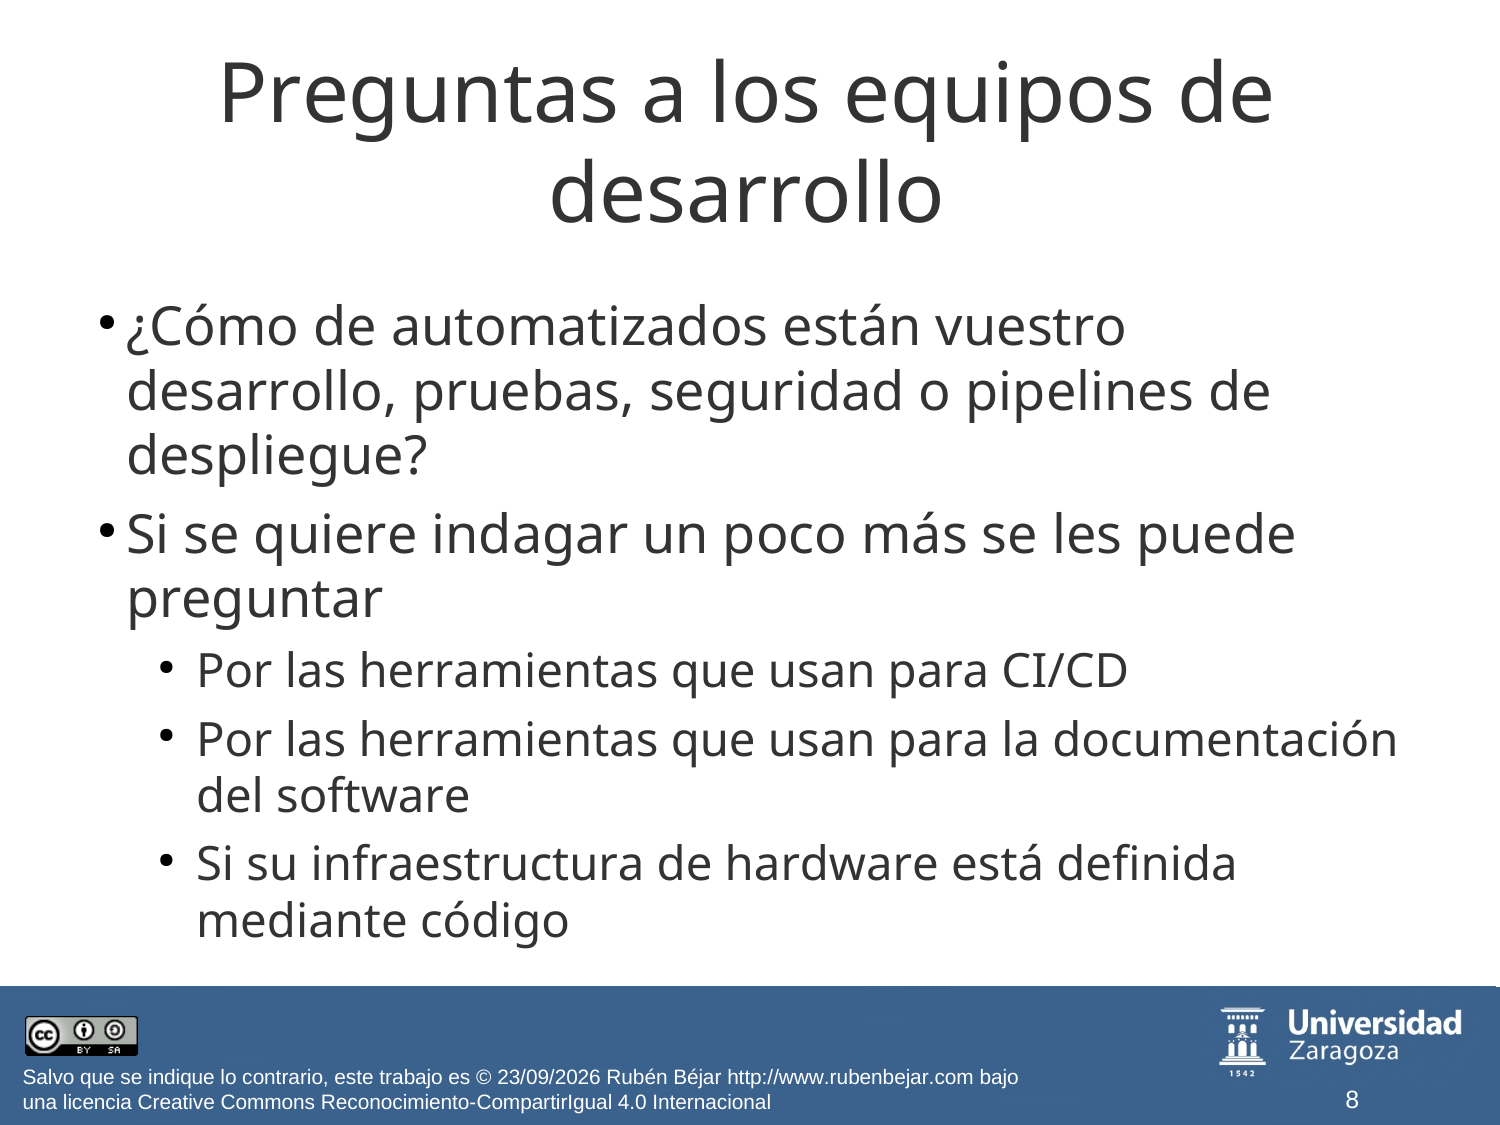

# Preguntas a los equipos de desarrollo
¿Cómo de automatizados están vuestro desarrollo, pruebas, seguridad o pipelines de despliegue?
Si se quiere indagar un poco más se les puede preguntar
Por las herramientas que usan para CI/CD
Por las herramientas que usan para la documentación del software
Si su infraestructura de hardware está definida mediante código